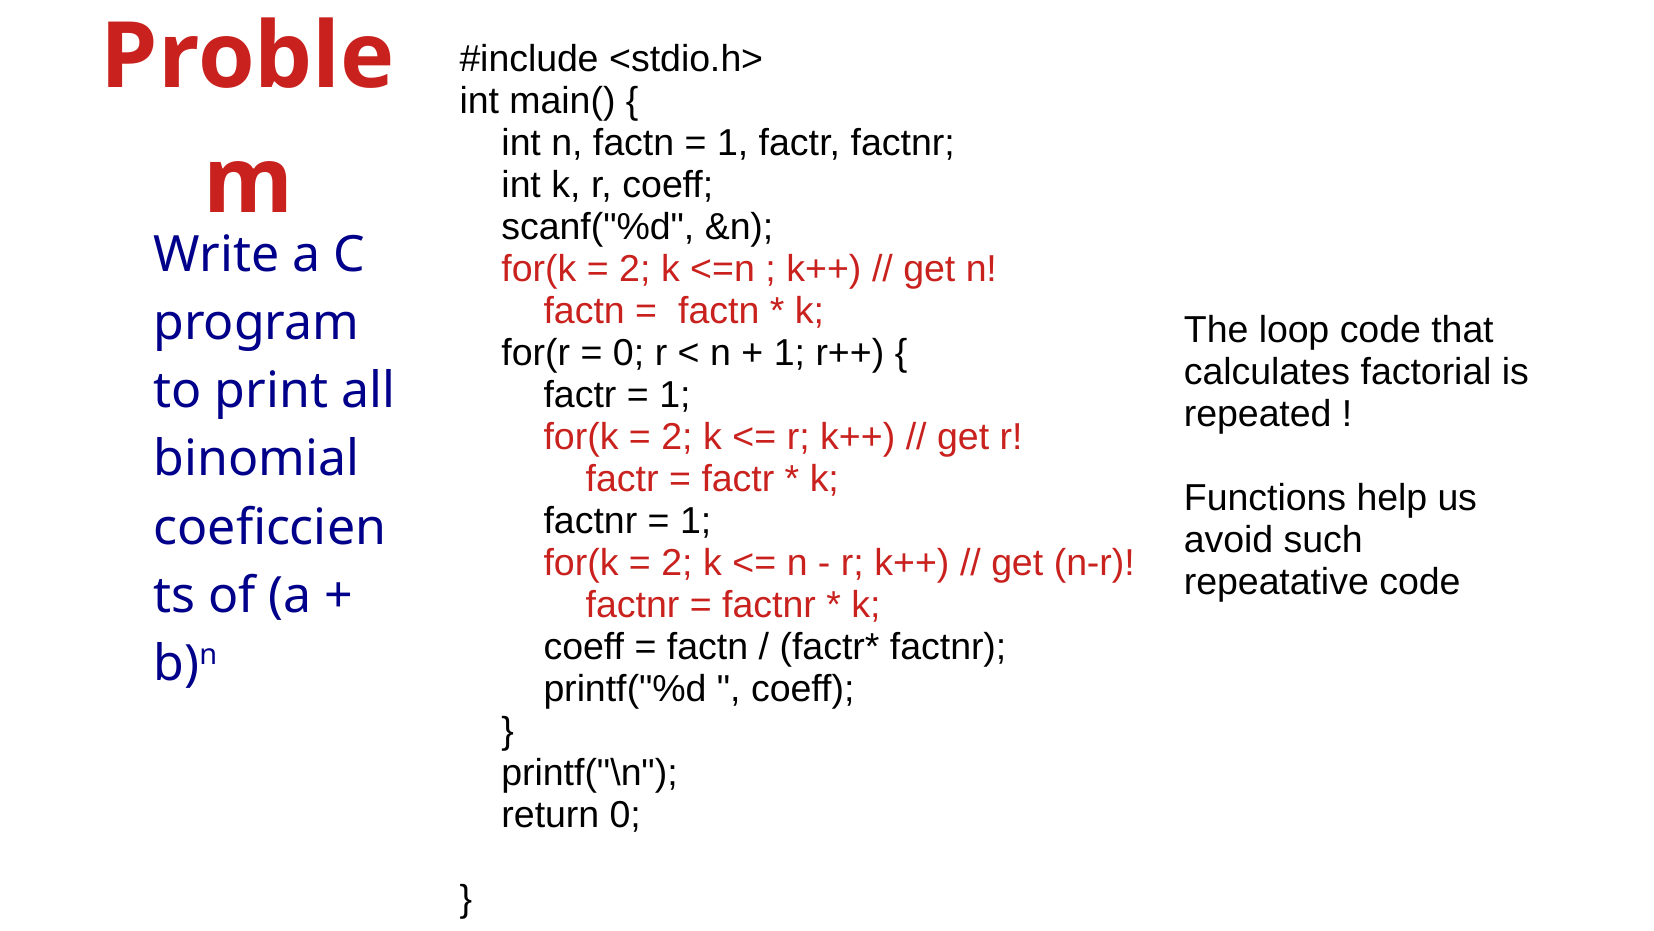

# Problem
#include <stdio.h>
int main() {
 int n, factn = 1, factr, factnr;
 int k, r, coeff;
 scanf("%d", &n);
 for(k = 2; k <=n ; k++) // get n!
 factn = factn * k;
 for(r = 0; r < n + 1; r++) {
 factr = 1;
 for(k = 2; k <= r; k++) // get r!
 factr = factr * k;
 factnr = 1;
 for(k = 2; k <= n - r; k++) // get (n-r)!
 factnr = factnr * k;
 coeff = factn / (factr* factnr);
 printf("%d ", coeff);
 }
 printf("\n");
 return 0;
}
Write a C program to print all binomial coeficcients of (a + b)n
The loop code that calculates factorial is repeated !
Functions help us avoid such repeatative code